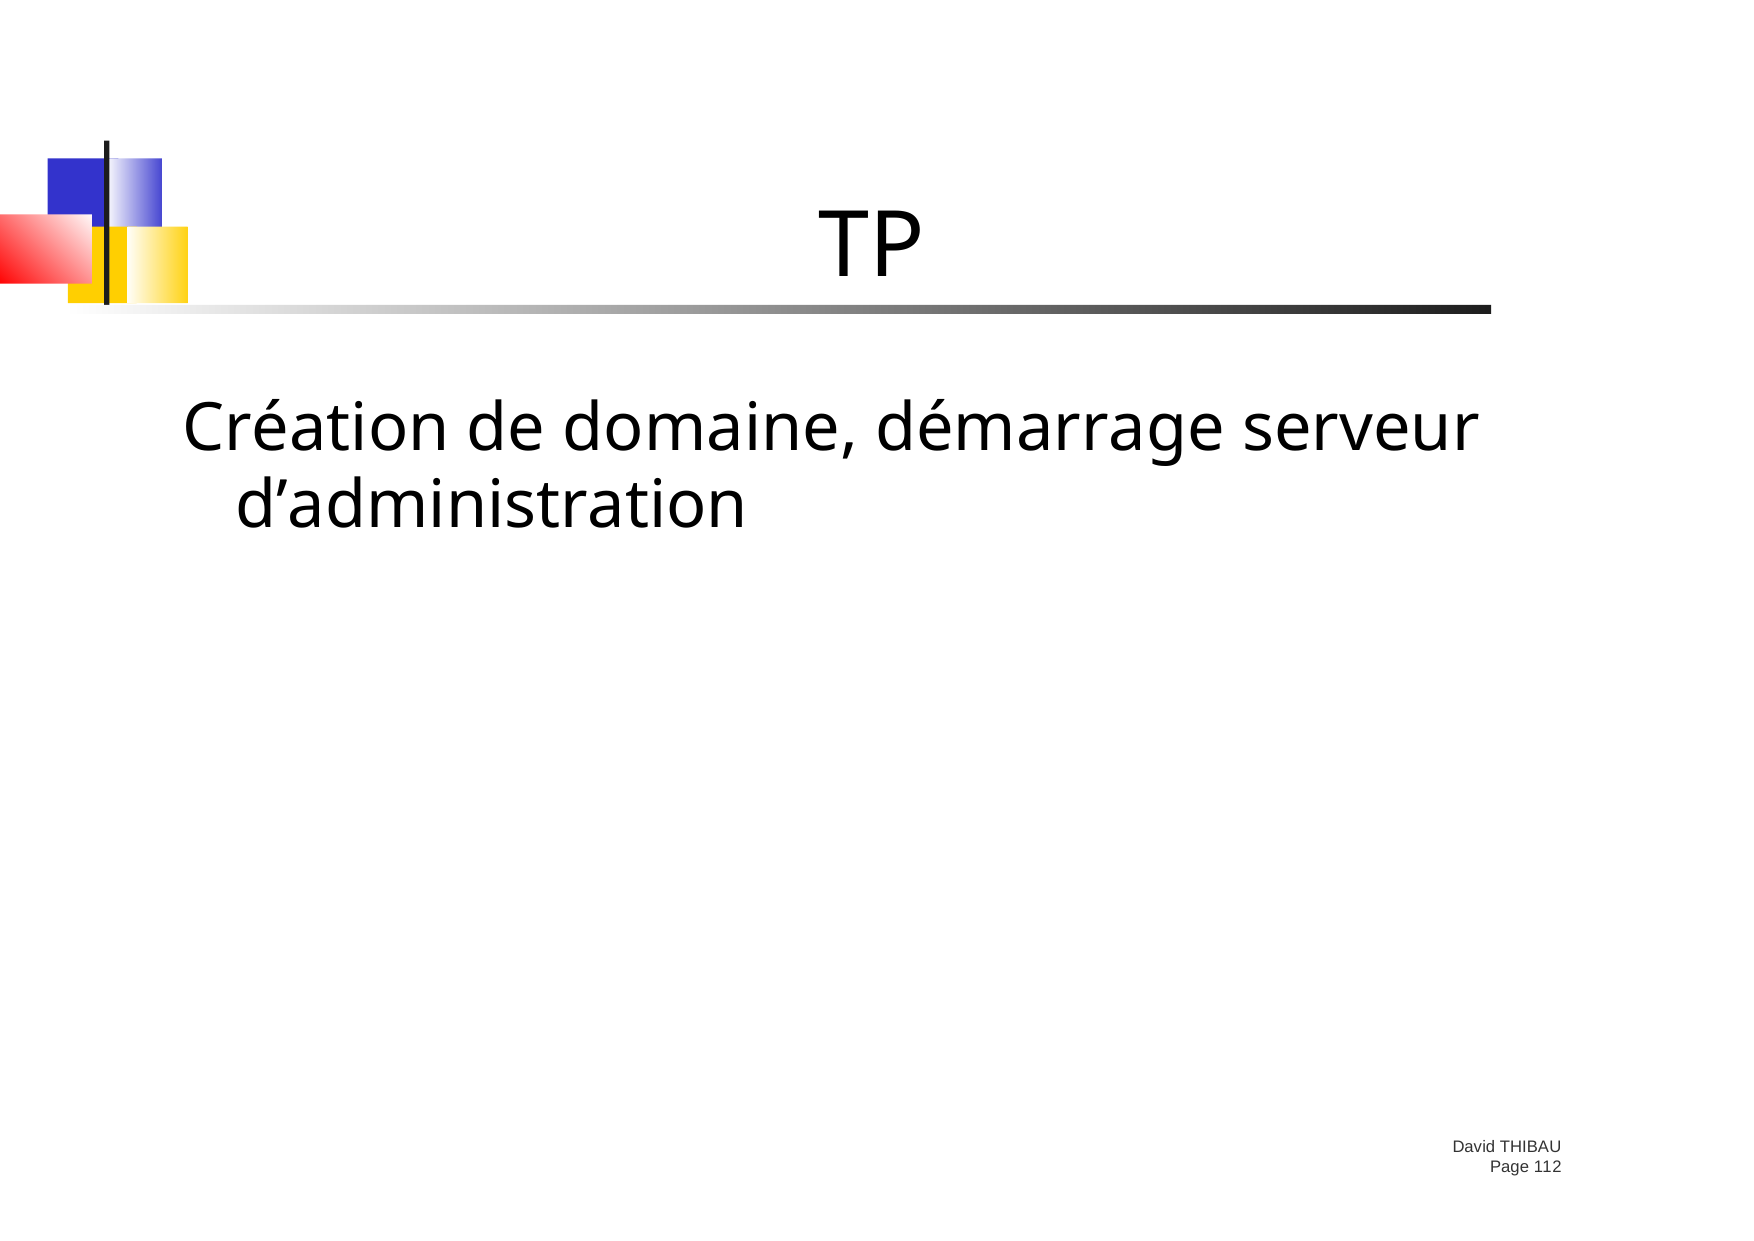

# TP
Création de domaine, démarrage serveur d’administration